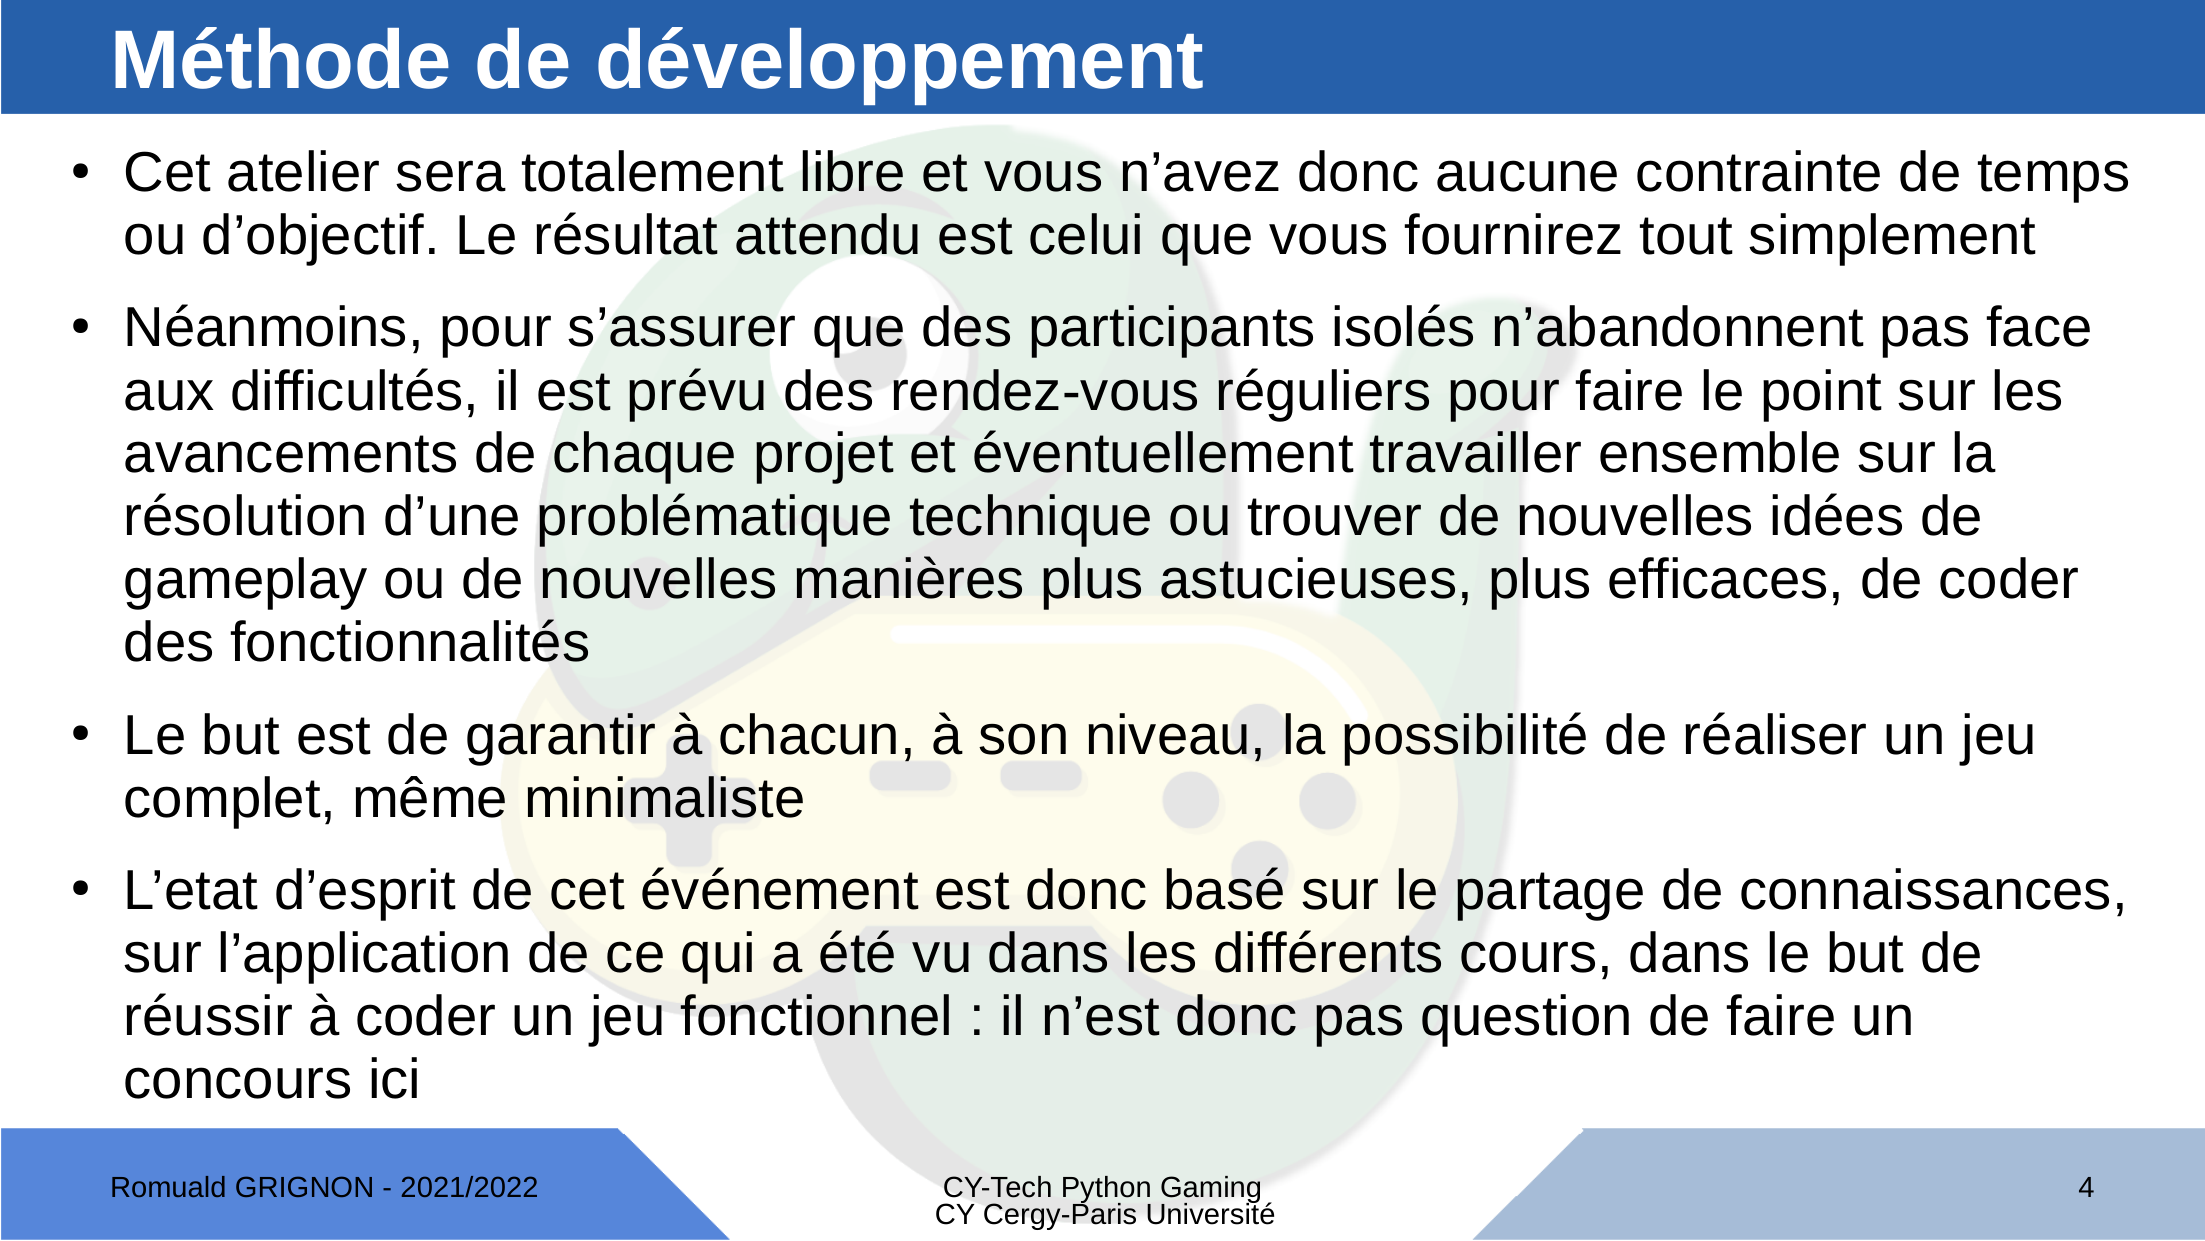

# Méthode de développement
Cet atelier sera totalement libre et vous n’avez donc aucune contrainte de temps ou d’objectif. Le résultat attendu est celui que vous fournirez tout simplement
Néanmoins, pour s’assurer que des participants isolés n’abandonnent pas face aux difficultés, il est prévu des rendez-vous réguliers pour faire le point sur les avancements de chaque projet et éventuellement travailler ensemble sur la résolution d’une problématique technique ou trouver de nouvelles idées de gameplay ou de nouvelles manières plus astucieuses, plus efficaces, de coder des fonctionnalités
Le but est de garantir à chacun, à son niveau, la possibilité de réaliser un jeu complet, même minimaliste
L’etat d’esprit de cet événement est donc basé sur le partage de connaissances, sur l’application de ce qui a été vu dans les différents cours, dans le but de réussir à coder un jeu fonctionnel : il n’est donc pas question de faire un concours ici
Romuald GRIGNON - 2021/2022
 CY-Tech Python Gaming CY Cergy-Paris Université
4